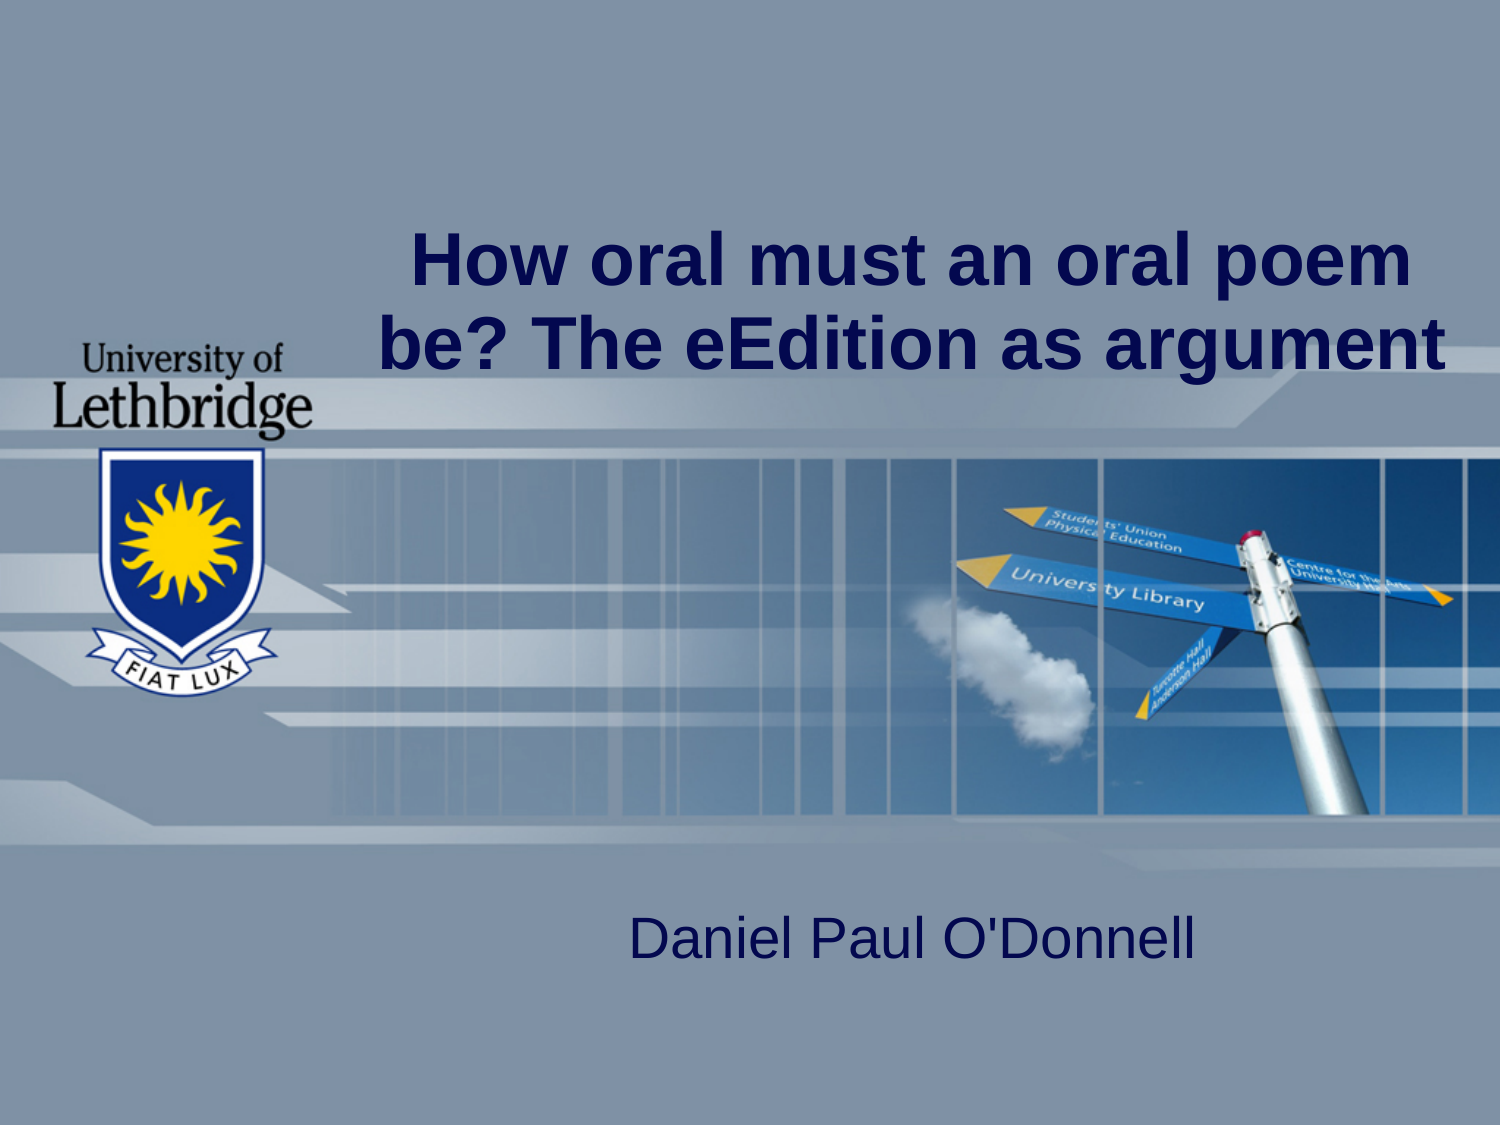

# How oral must an oral poem be? The eEdition as argument
Daniel Paul O'Donnell